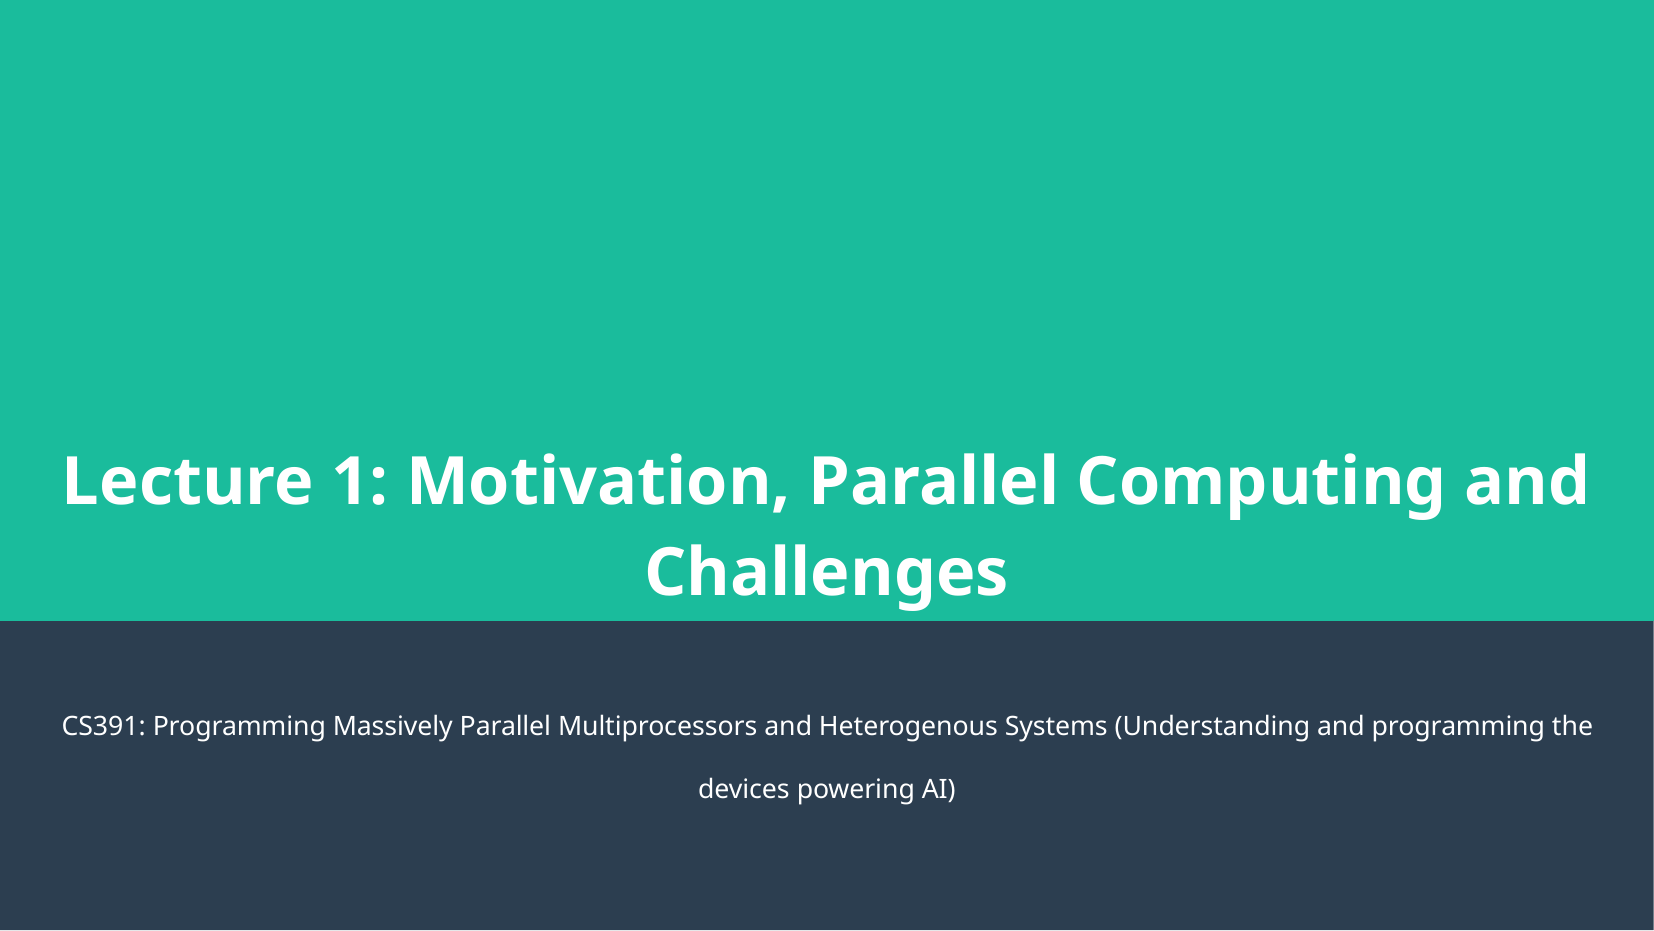

# Lecture 1: Motivation, Parallel Computing and Challenges
CS391: Programming Massively Parallel Multiprocessors and Heterogenous Systems (Understanding and programming the devices powering AI)
Jonathan Appavoo